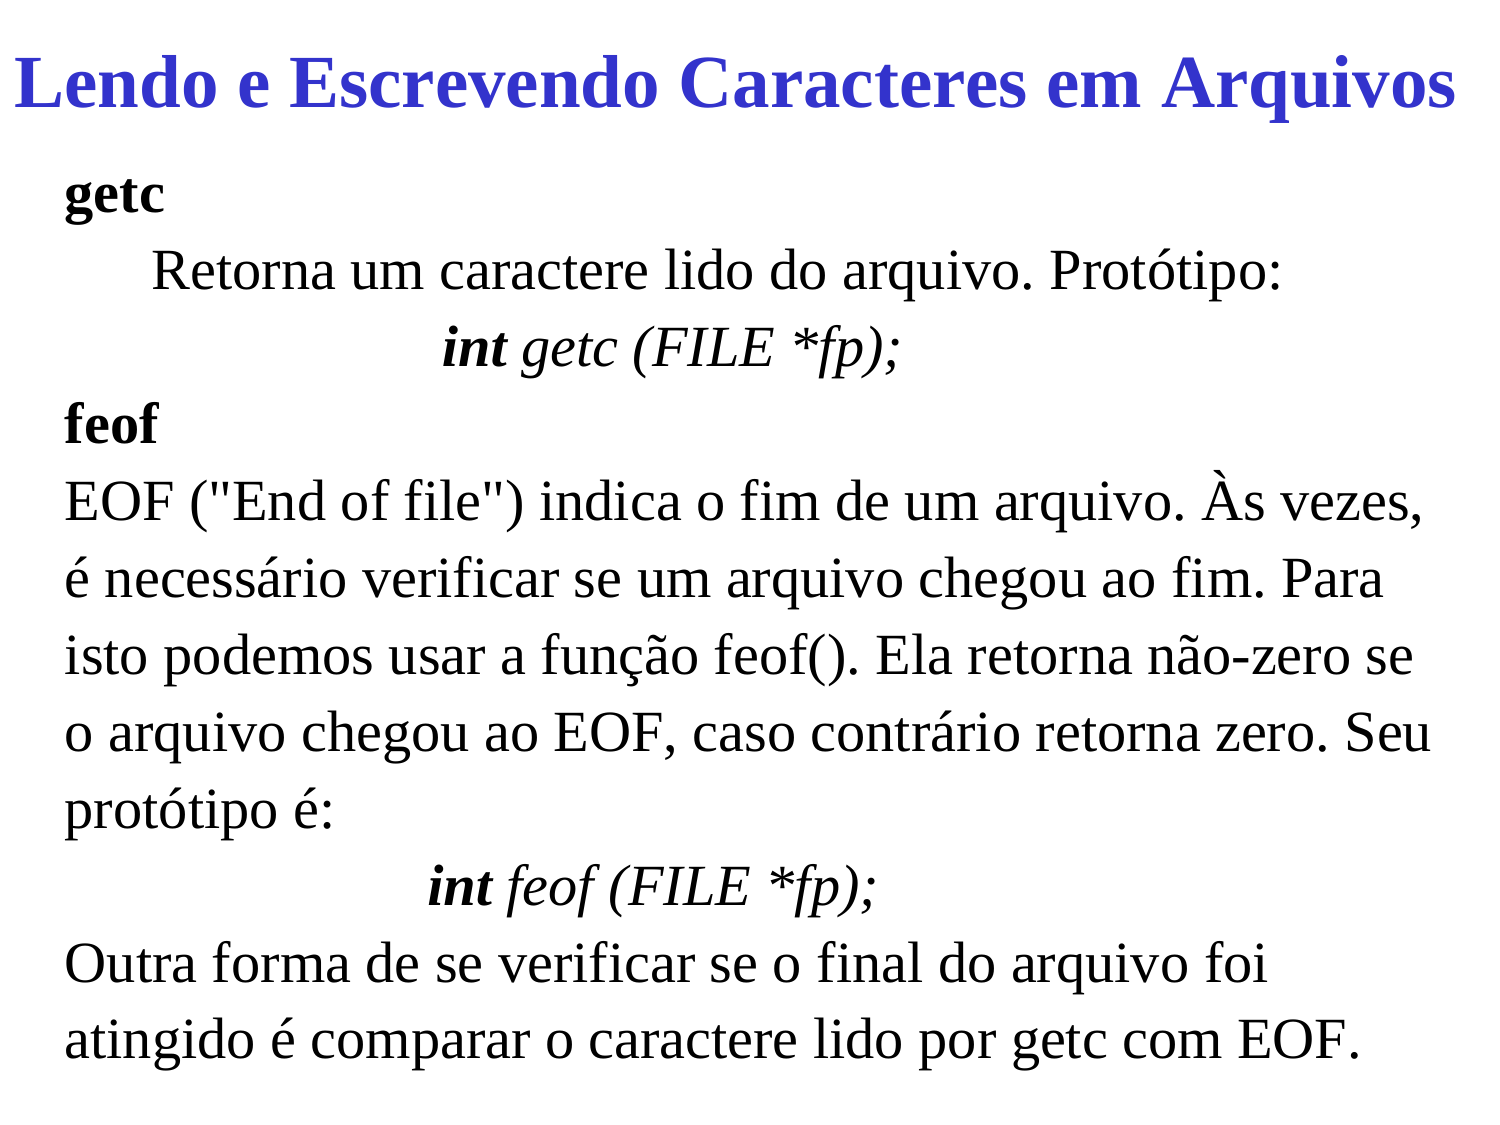

Lendo e Escrevendo Caracteres em Arquivos
getc
 Retorna um caractere lido do arquivo. Protótipo:
 int getc (FILE *fp);
feof
EOF ("End of file") indica o fim de um arquivo. Às vezes,
é necessário verificar se um arquivo chegou ao fim. Para
isto podemos usar a função feof(). Ela retorna não-zero se
o arquivo chegou ao EOF, caso contrário retorna zero. Seu
protótipo é:
 int feof (FILE *fp);
Outra forma de se verificar se o final do arquivo foi
atingido é comparar o caractere lido por getc com EOF.